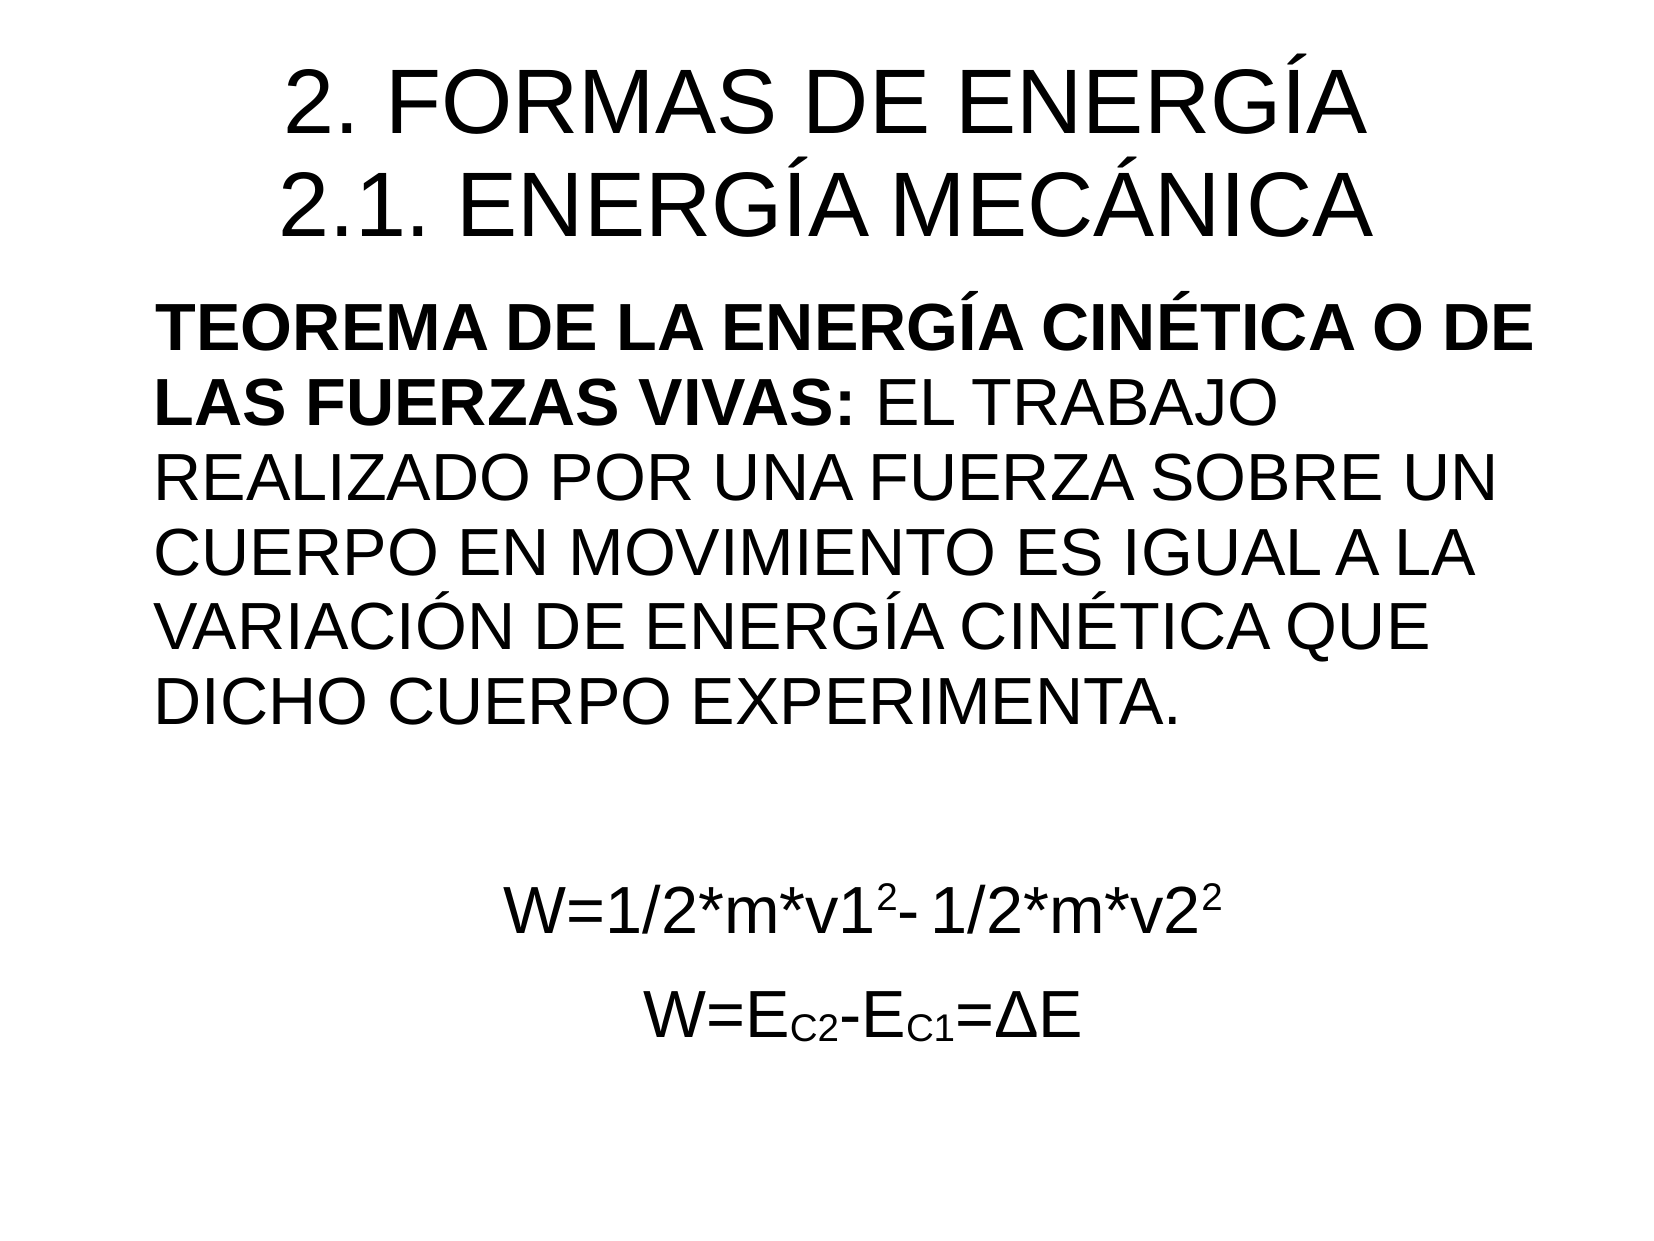

# 2. FORMAS DE ENERGÍA 2.1. ENERGÍA MECÁNICA
TEOREMA DE LA ENERGÍA CINÉTICA O DE LAS FUERZAS VIVAS: EL TRABAJO REALIZADO POR UNA FUERZA SOBRE UN CUERPO EN MOVIMIENTO ES IGUAL A LA VARIACIÓN DE ENERGÍA CINÉTICA QUE DICHO CUERPO EXPERIMENTA.
W=1/2*m*v12- 1/2*m*v22
W=EC2-EC1=ΔE